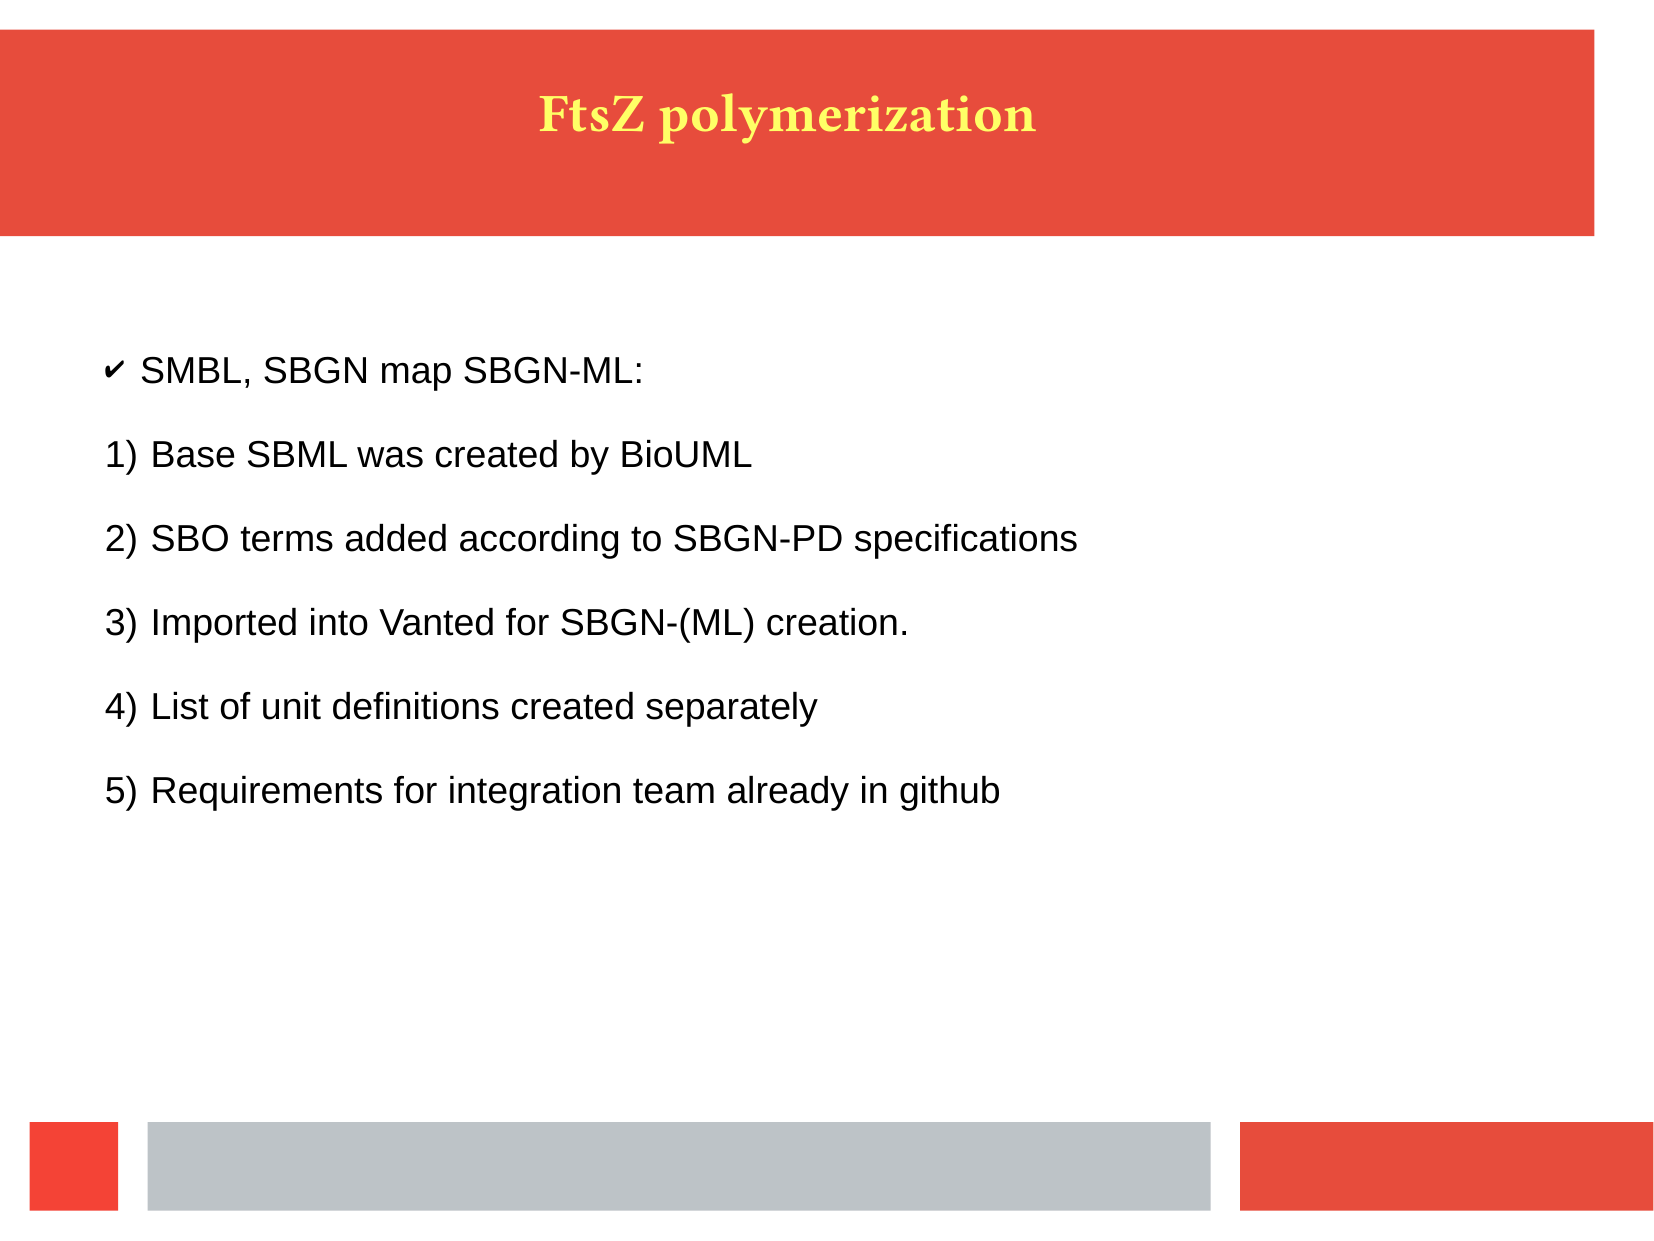

FtsZ polymerization
SMBL, SBGN map SBGN-ML:
 Base SBML was created by BioUML
 SBO terms added according to SBGN-PD specifications
 Imported into Vanted for SBGN-(ML) creation.
 List of unit definitions created separately
 Requirements for integration team already in github